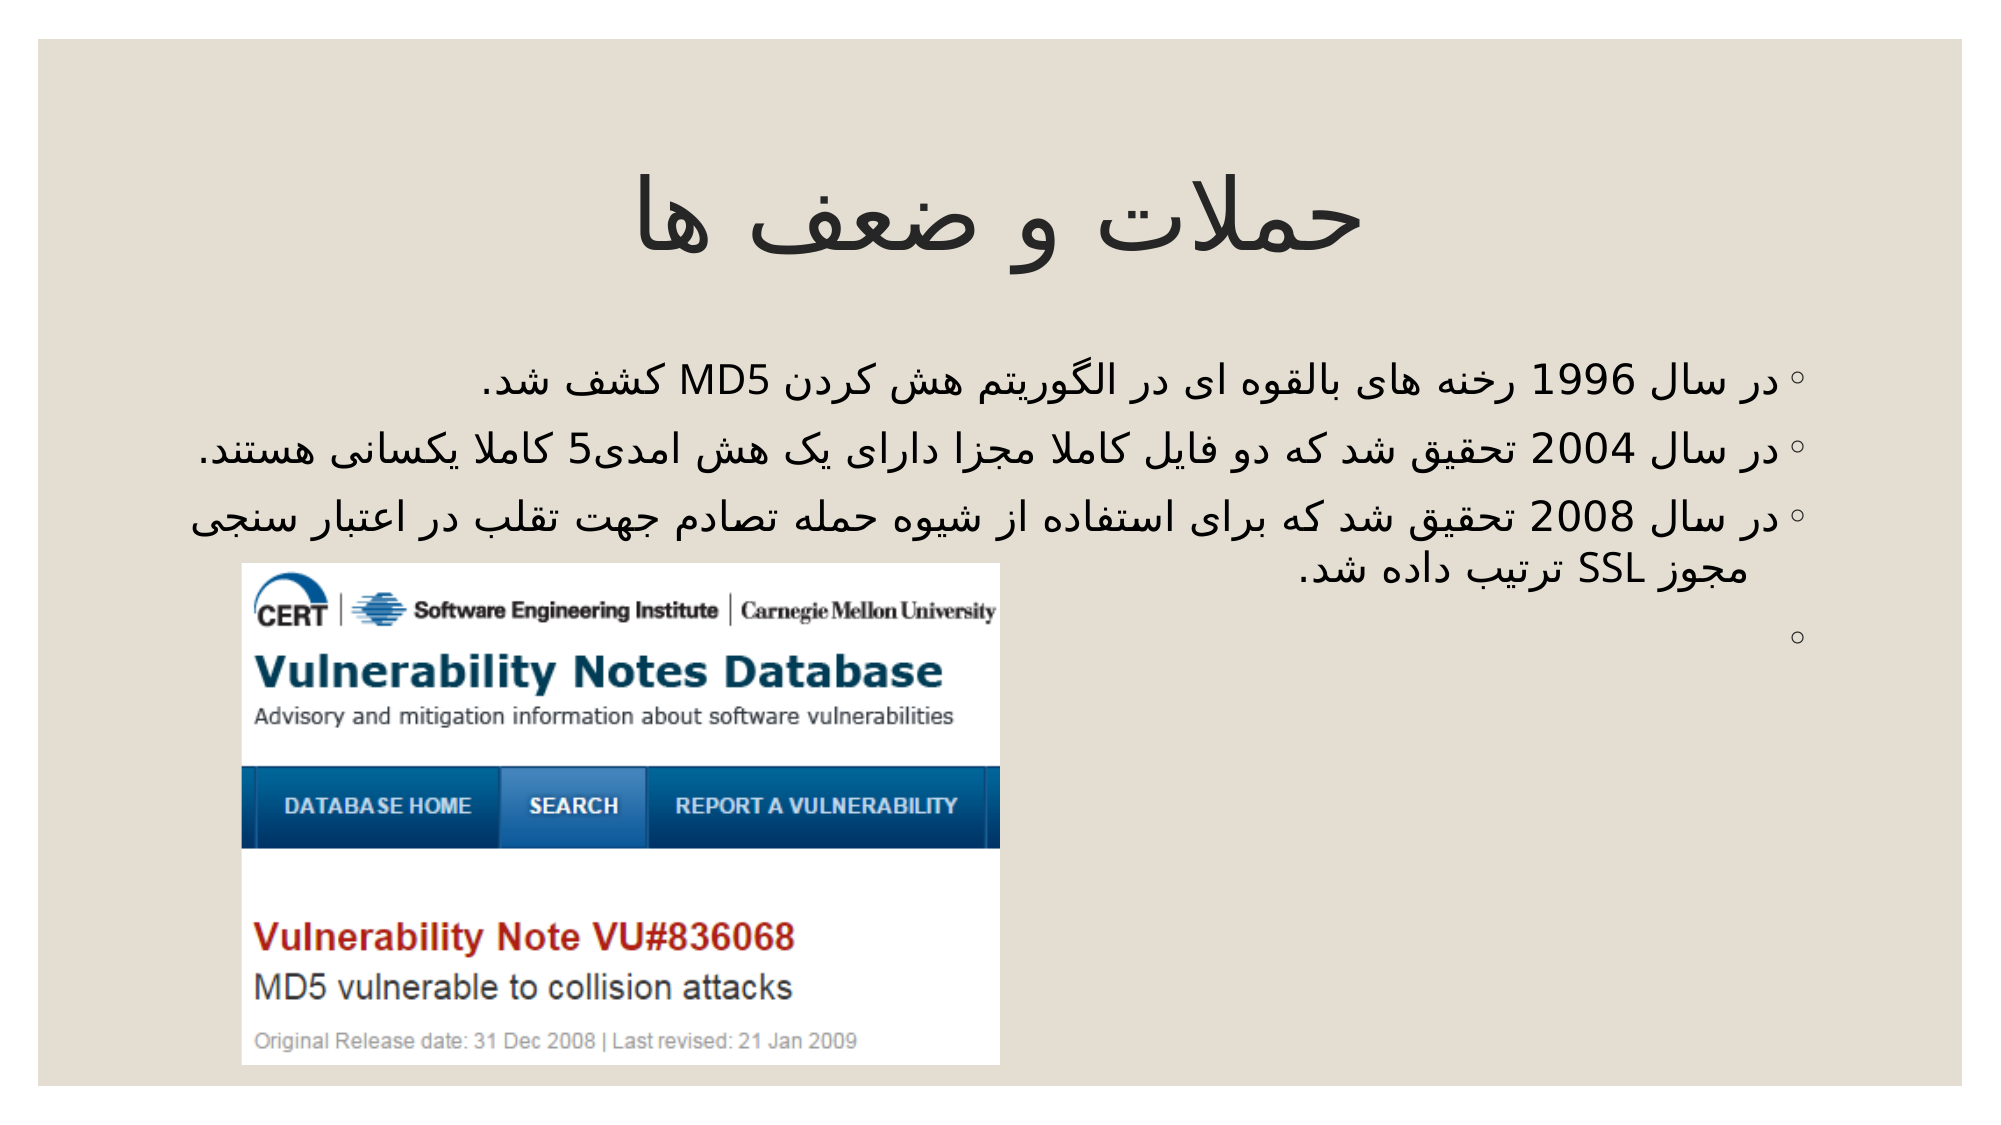

# حملات و ضعف ها
در سال 1996 رخنه های بالقوه ای در الگوریتم هش کردن MD5 کشف شد.
در سال 2004 تحقیق شد که دو فایل کاملا مجزا دارای یک هش ام‏دی5 کاملا یکسانی هستند.
در سال 2008 تحقیق شد که برای استفاده از شیوه حمله تصادم جهت تقلب در اعتبار سنجی مجوز SSL ترتیب داده شد.